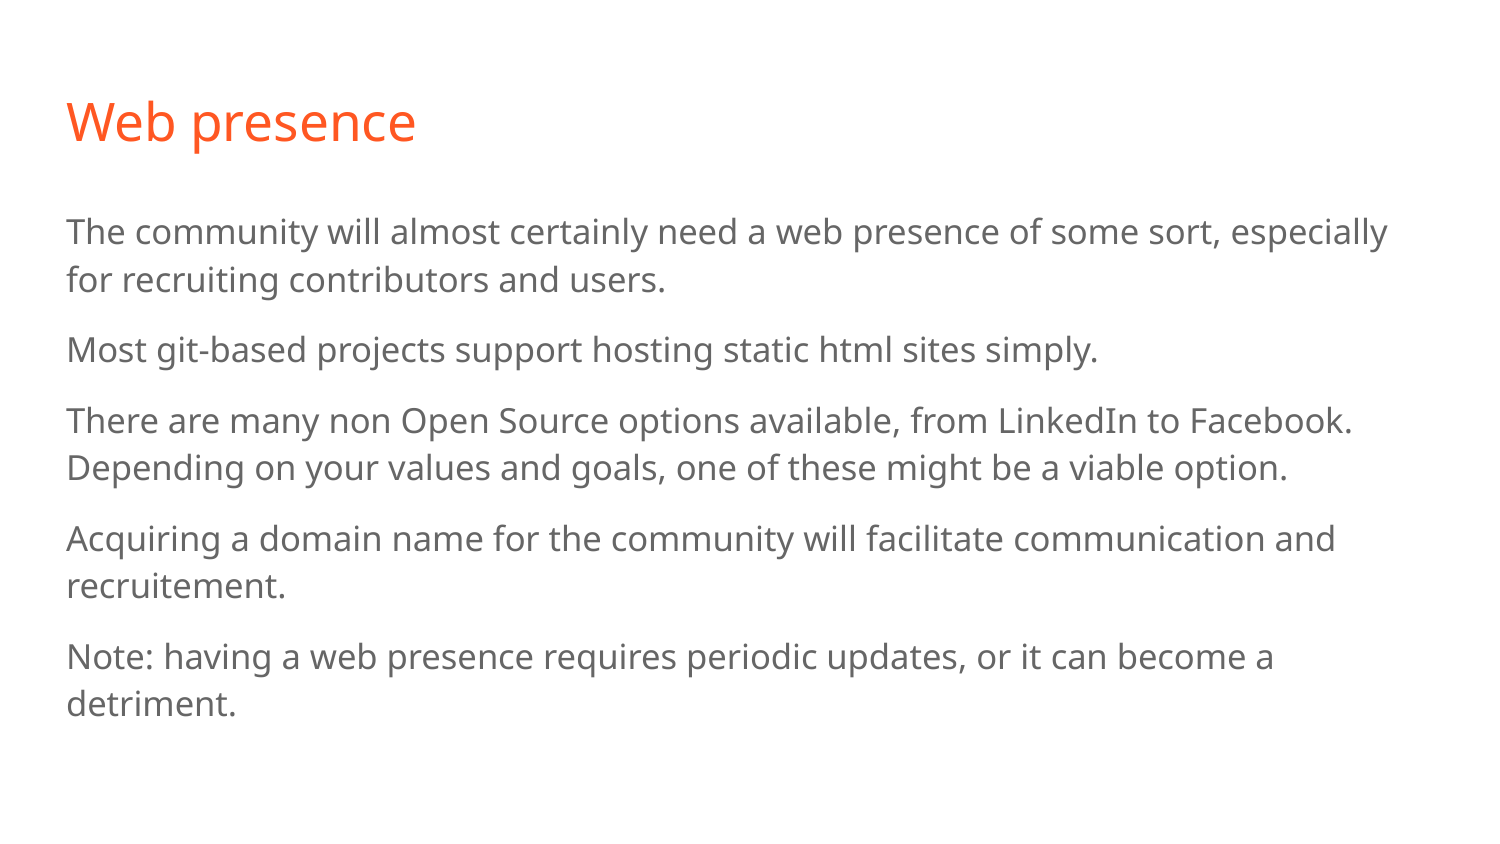

# Web presence
The community will almost certainly need a web presence of some sort, especially for recruiting contributors and users.
Most git-based projects support hosting static html sites simply.
There are many non Open Source options available, from LinkedIn to Facebook. Depending on your values and goals, one of these might be a viable option.
Acquiring a domain name for the community will facilitate communication and recruitement.
Note: having a web presence requires periodic updates, or it can become a detriment.